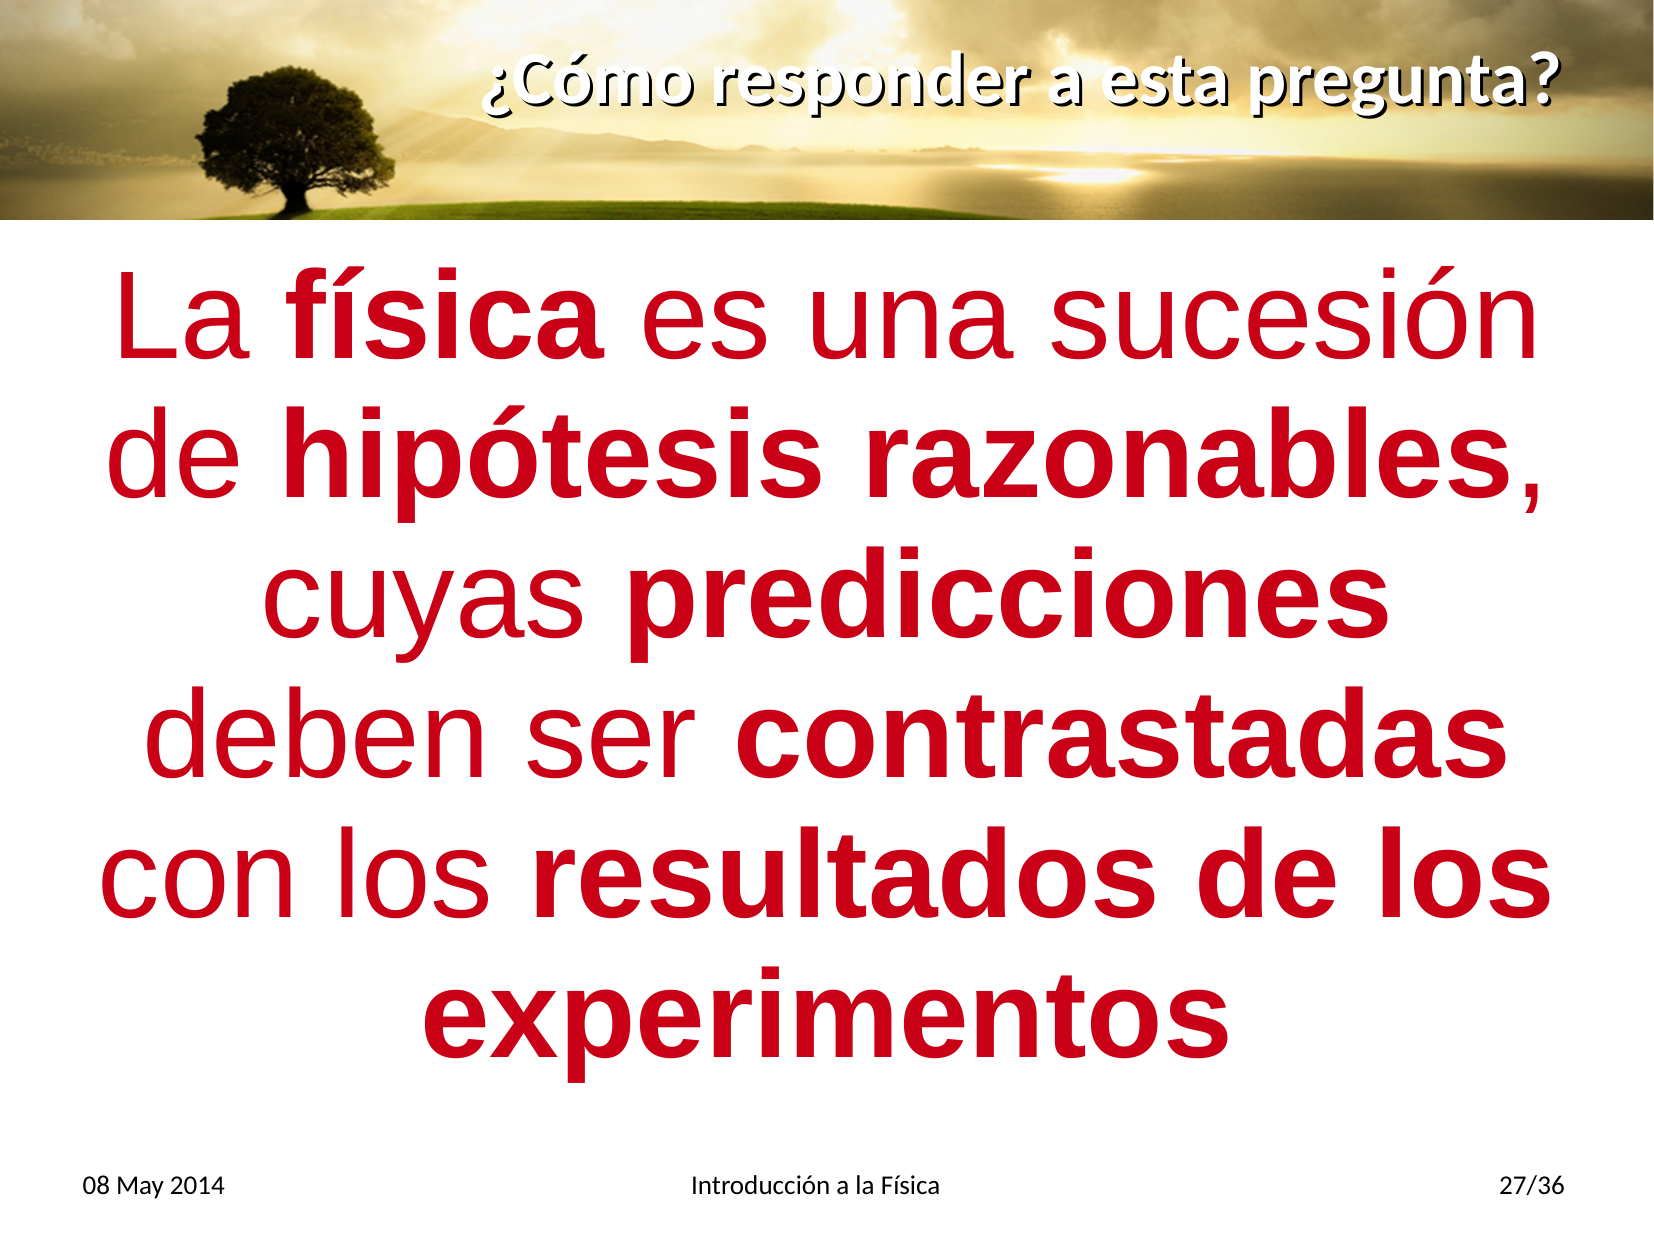

# ¿Cómo responder a esta pregunta?
La física es una sucesión de hipótesis razonables, cuyas predicciones deben ser contrastadas con los resultados de los experimentos
08 May 2014
Introducción a la Física
27